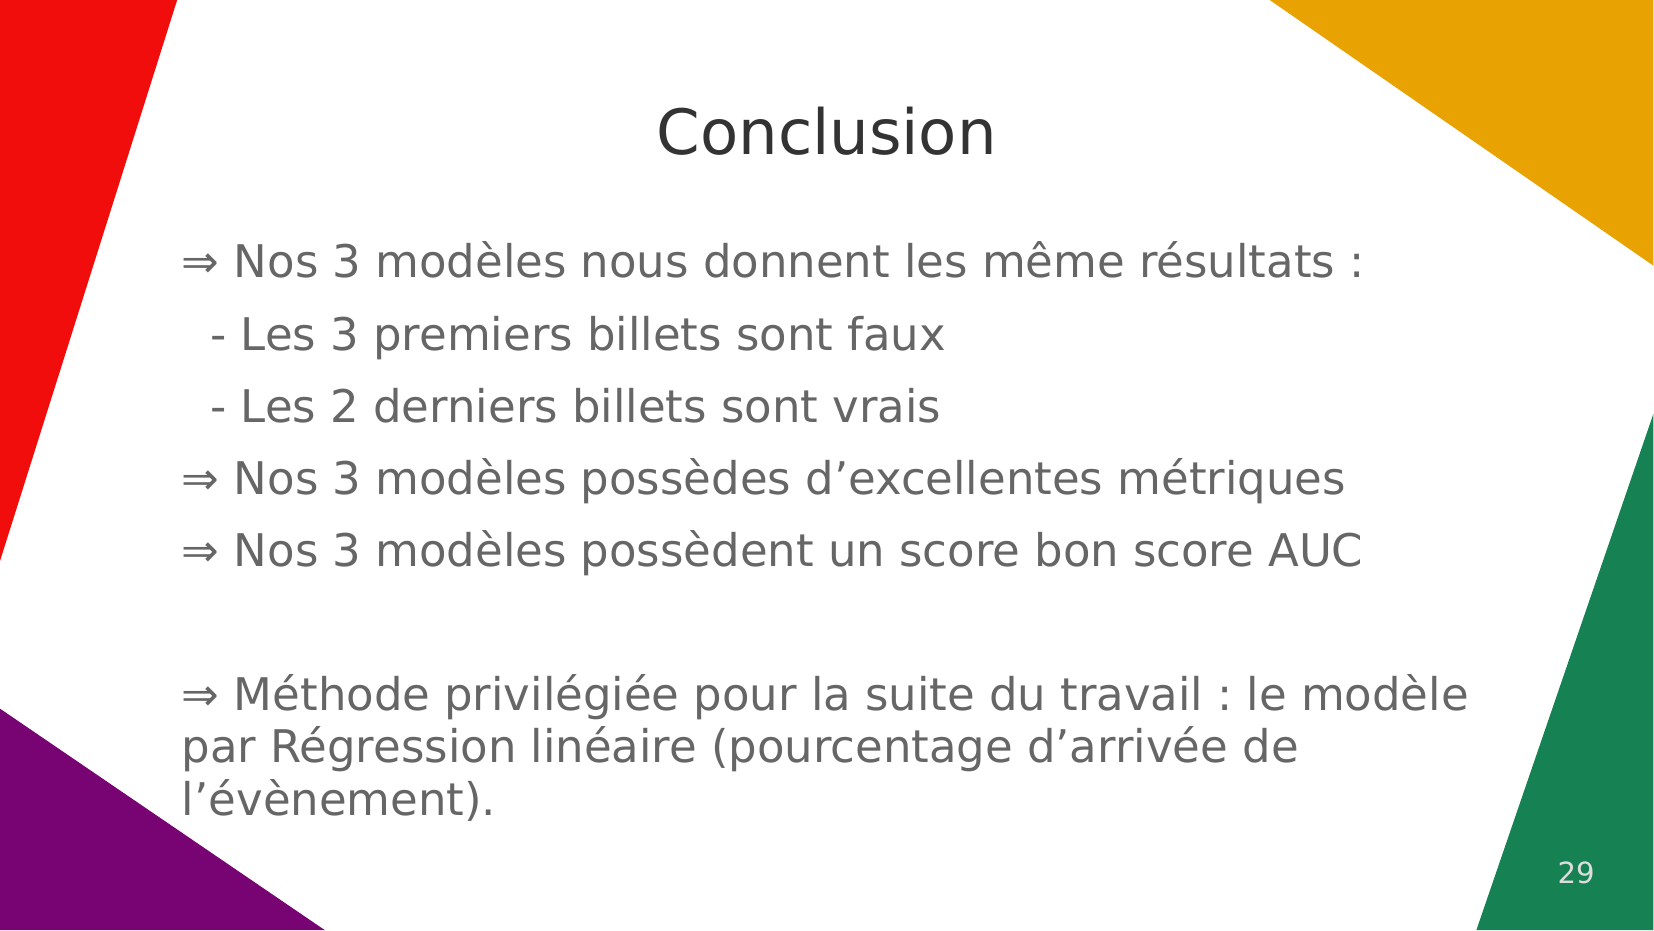

# Conclusion
⇒ Nos 3 modèles nous donnent les même résultats :
 - Les 3 premiers billets sont faux
 - Les 2 derniers billets sont vrais
⇒ Nos 3 modèles possèdes d’excellentes métriques
⇒ Nos 3 modèles possèdent un score bon score AUC
⇒ Méthode privilégiée pour la suite du travail : le modèle par Régression linéaire (pourcentage d’arrivée de l’évènement).
29